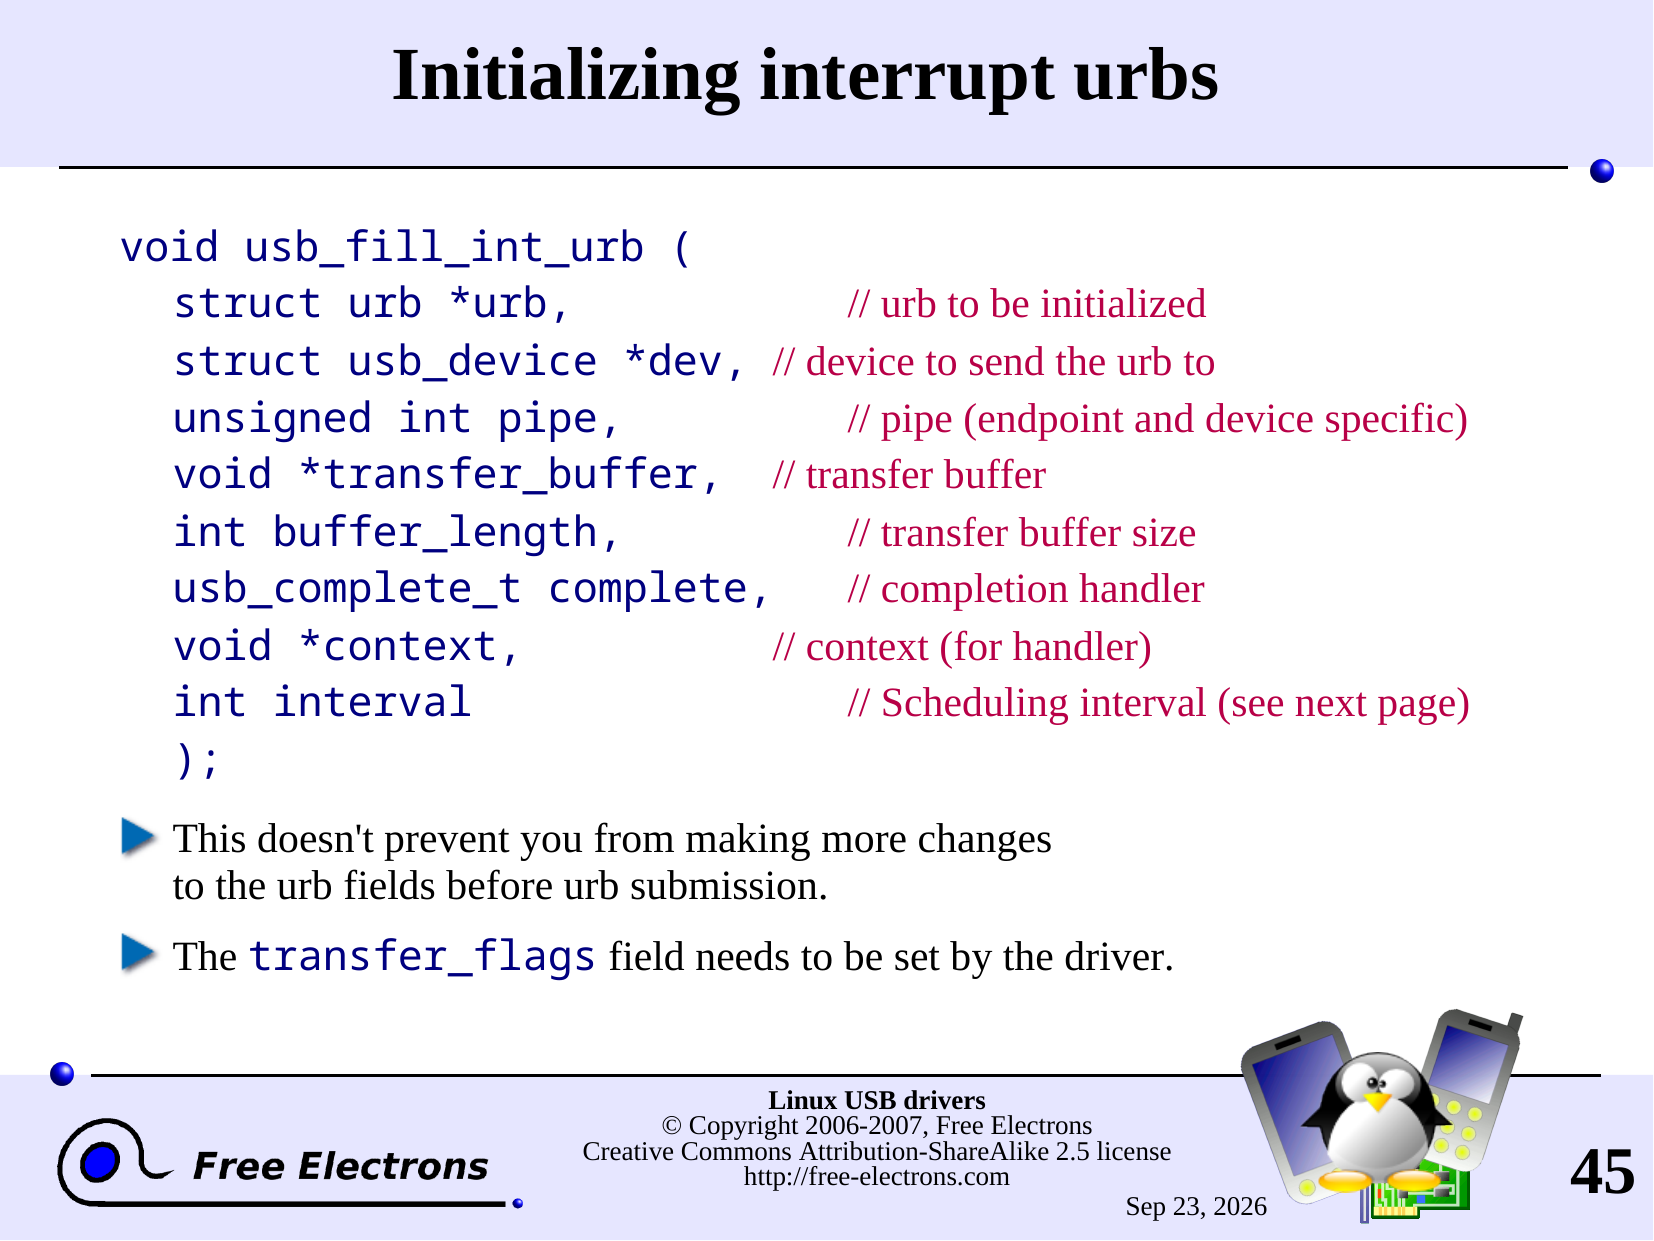

# Initializing interrupt urbs
void usb_fill_int_urb (
struct urb *urb,				// urb to be initialized
struct usb_device *dev,	// device to send the urb to
unsigned int pipe,			// pipe (endpoint and device specific)
void *transfer_buffer,	// transfer buffer
int buffer_length,			// transfer buffer size
usb_complete_t complete,	// completion handler
void *context,				// context (for handler)
int interval					// Scheduling interval (see next page)
);
This doesn't prevent you from making more changes
to the urb fields before urb submission.
The transfer_flags field needs to be set by the driver.